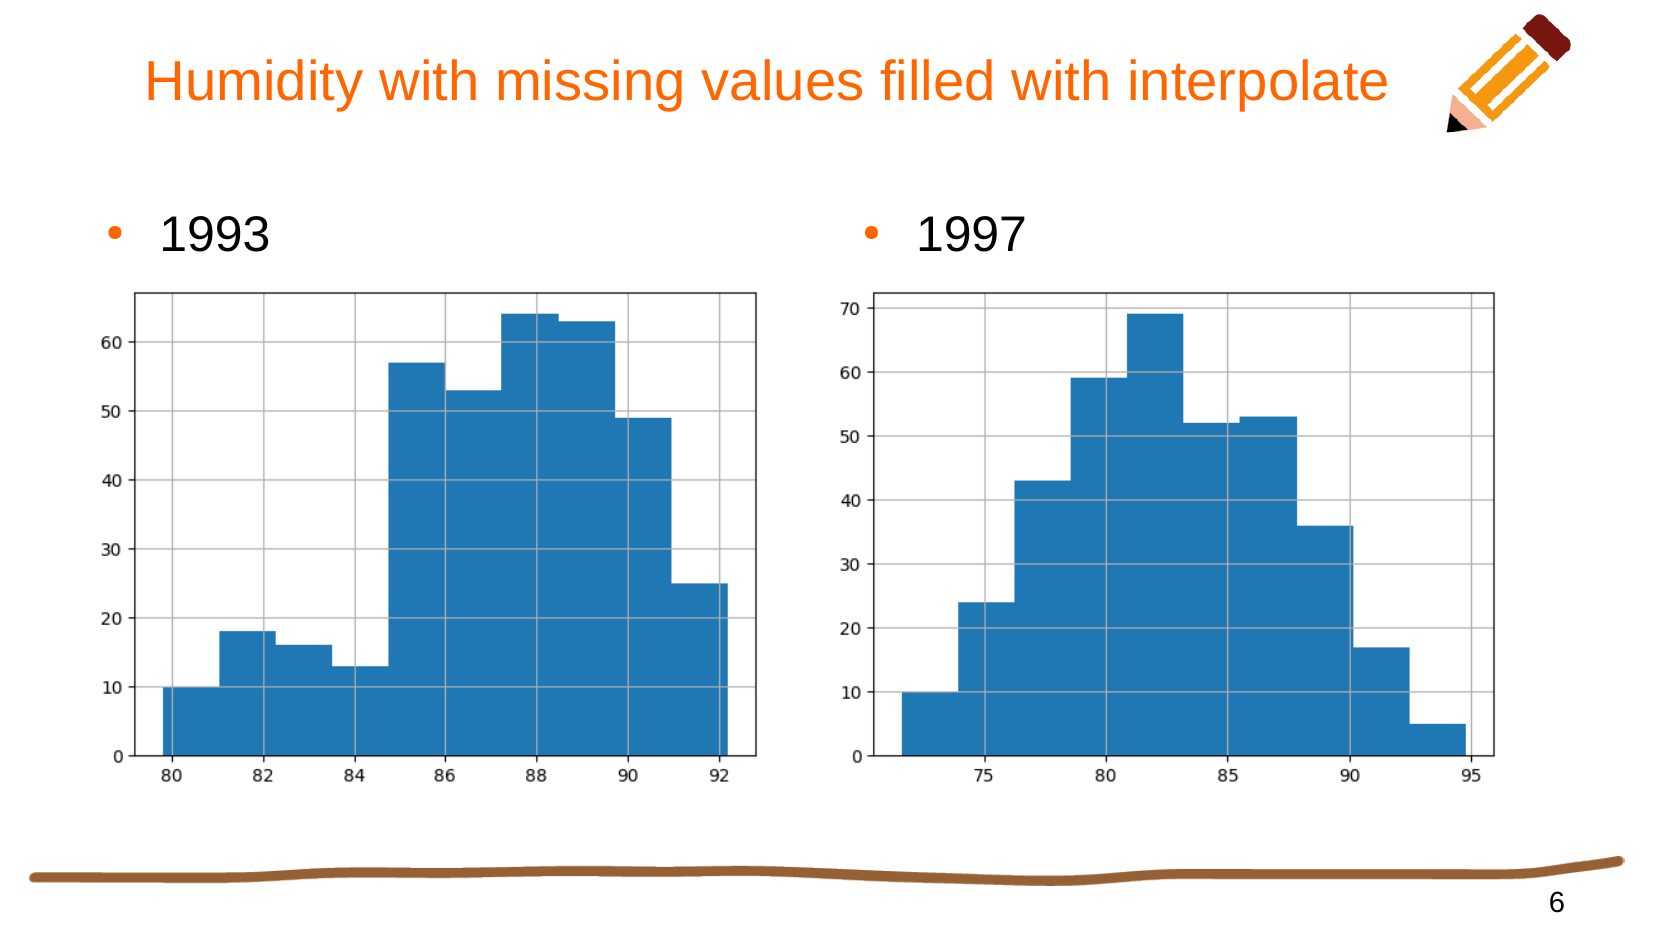

# Humidity with missing values filled with interpolate
1993
1997
6